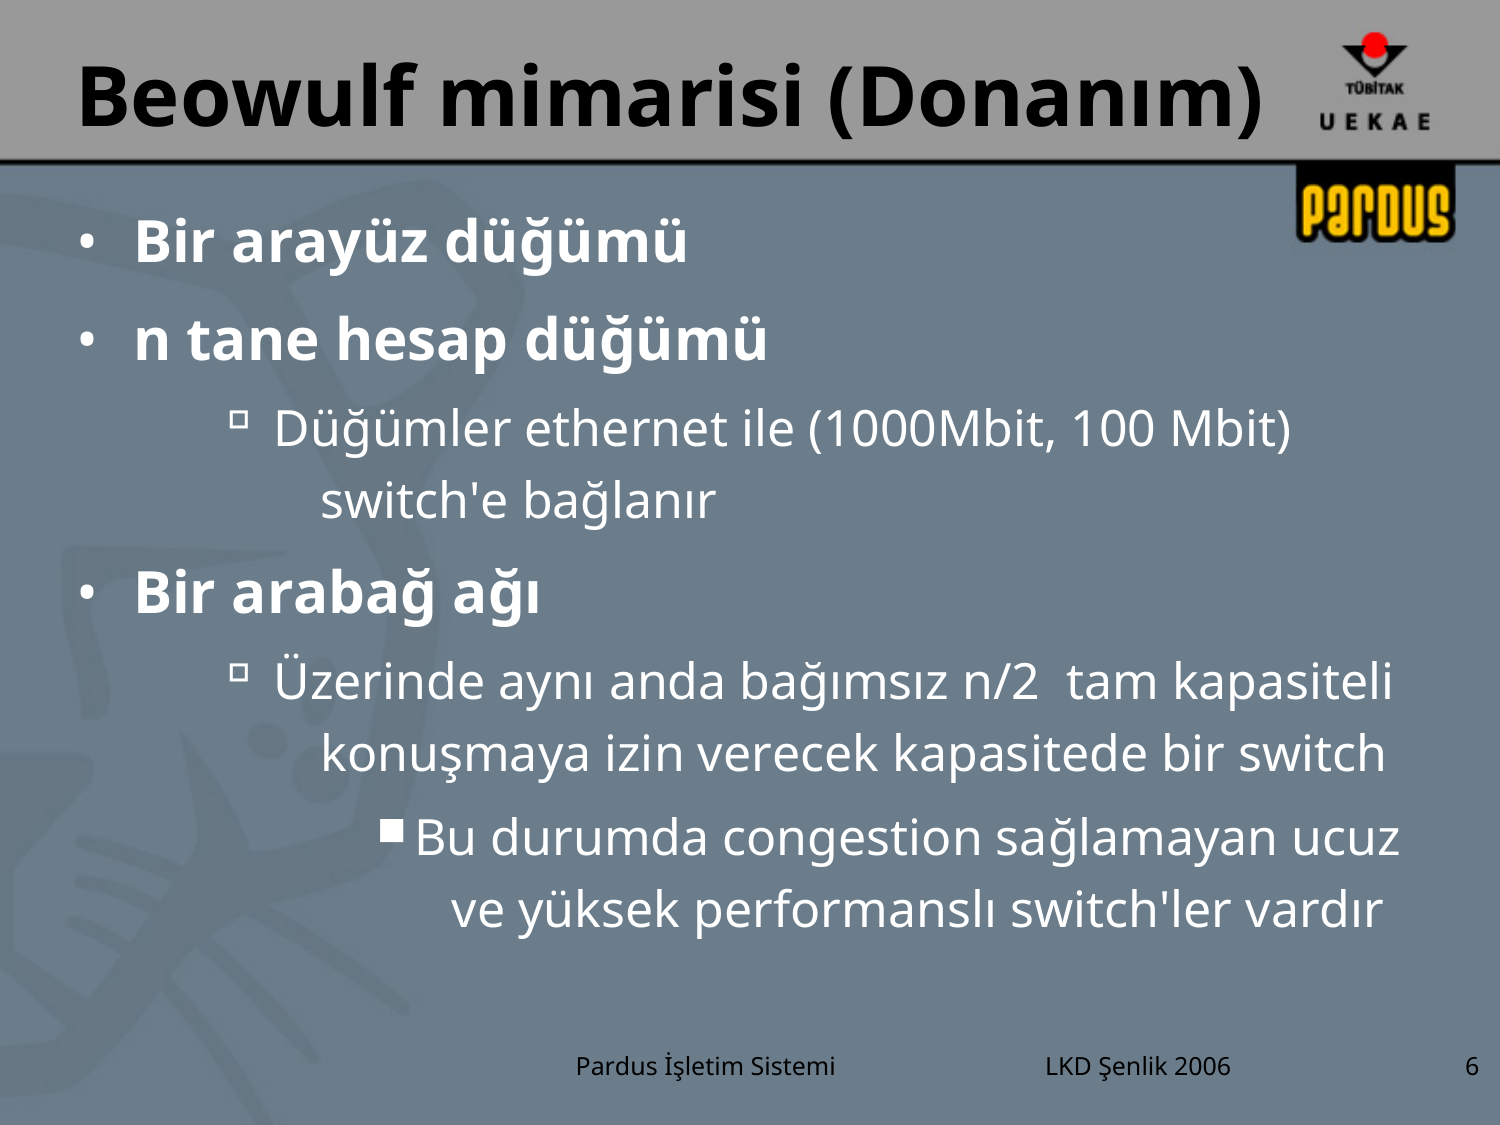

# Beowulf mimarisi (Donanım)
Bir arayüz düğümü
n tane hesap düğümü
Düğümler ethernet ile (1000Mbit, 100 Mbit) switch'e bağlanır
Bir arabağ ağı
Üzerinde aynı anda bağımsız n/2 tam kapasiteli konuşmaya izin verecek kapasitede bir switch
Bu durumda congestion sağlamayan ucuz ve yüksek performanslı switch'ler vardır